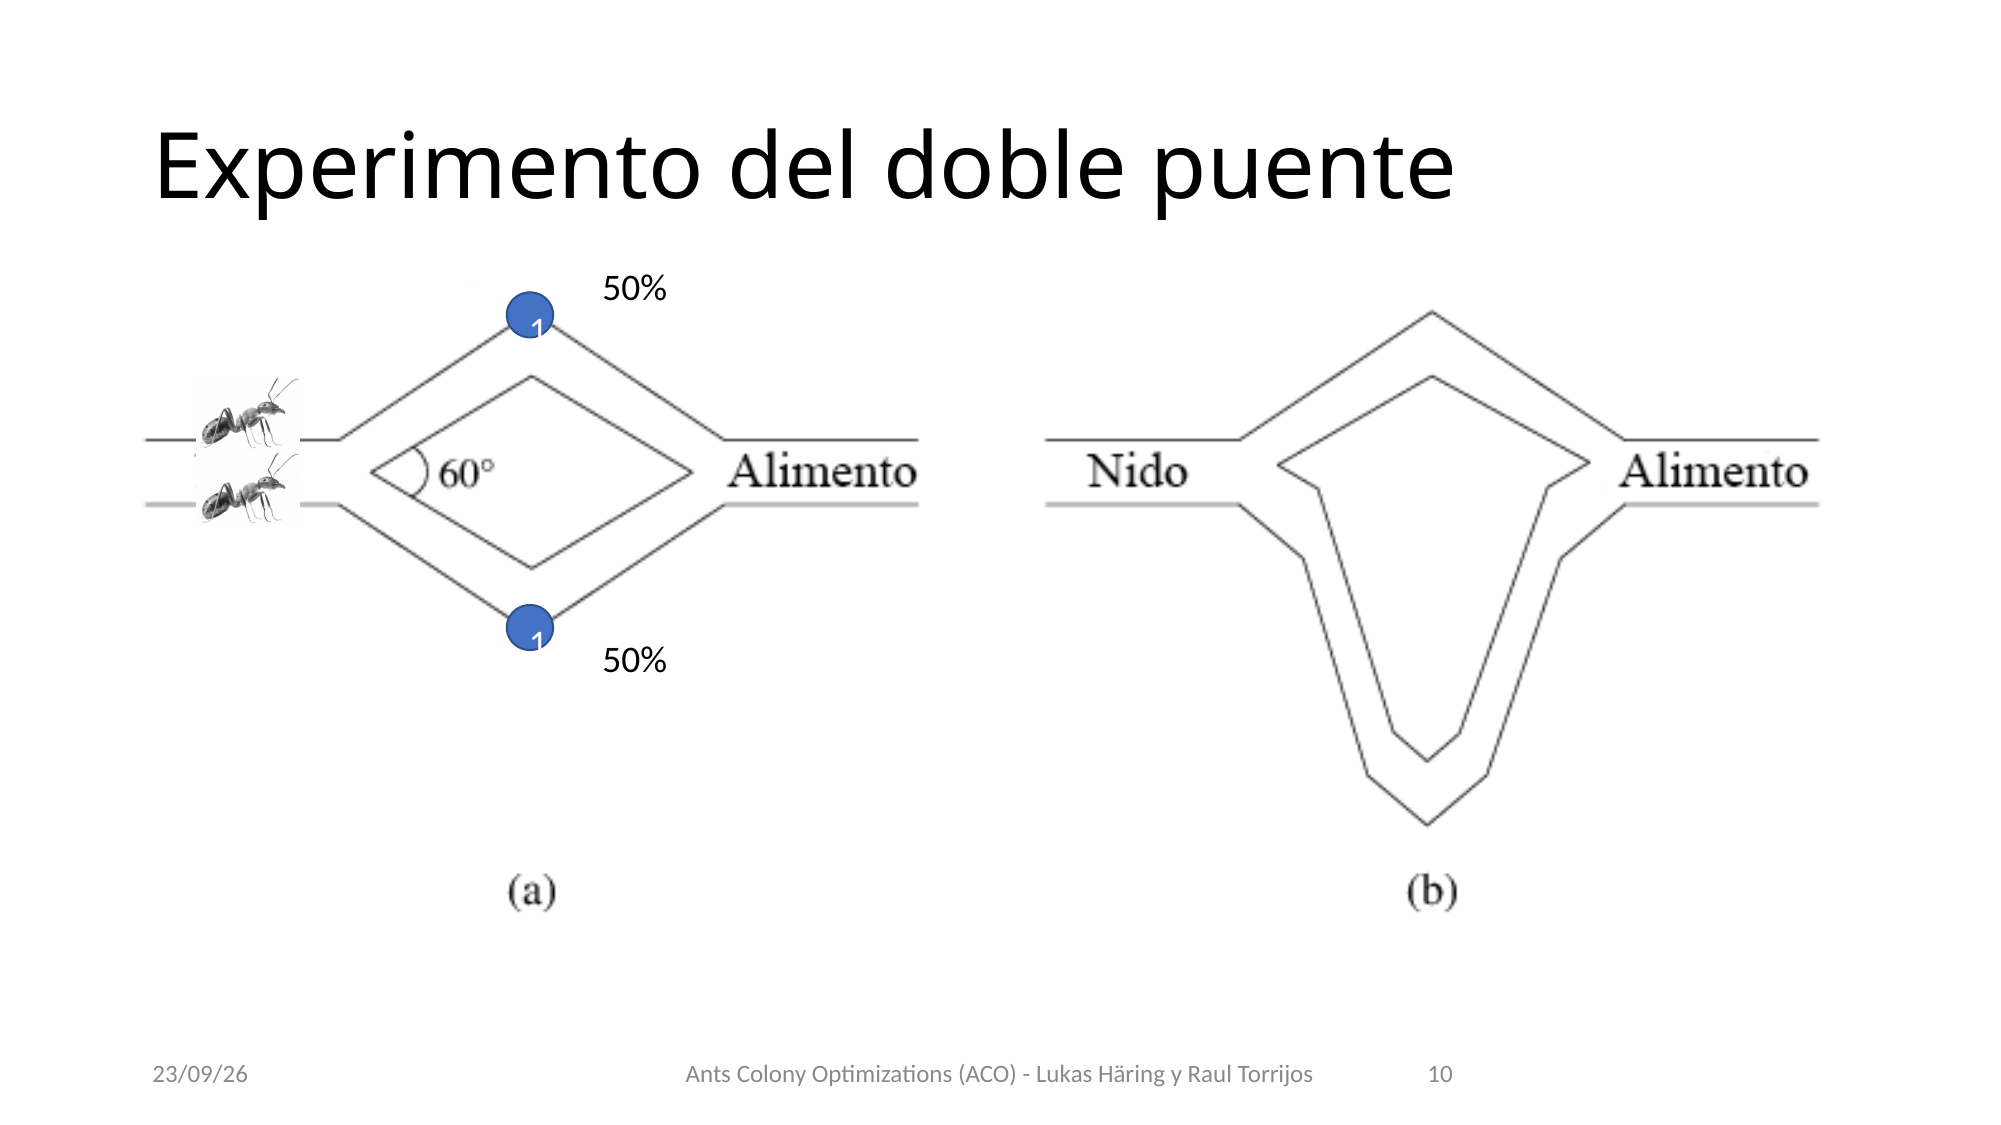

# Experimento del doble puente
50%
1
1
50%
Ants Colony Optimizations (ACO) - Lukas Häring y Raul Torrijos
10